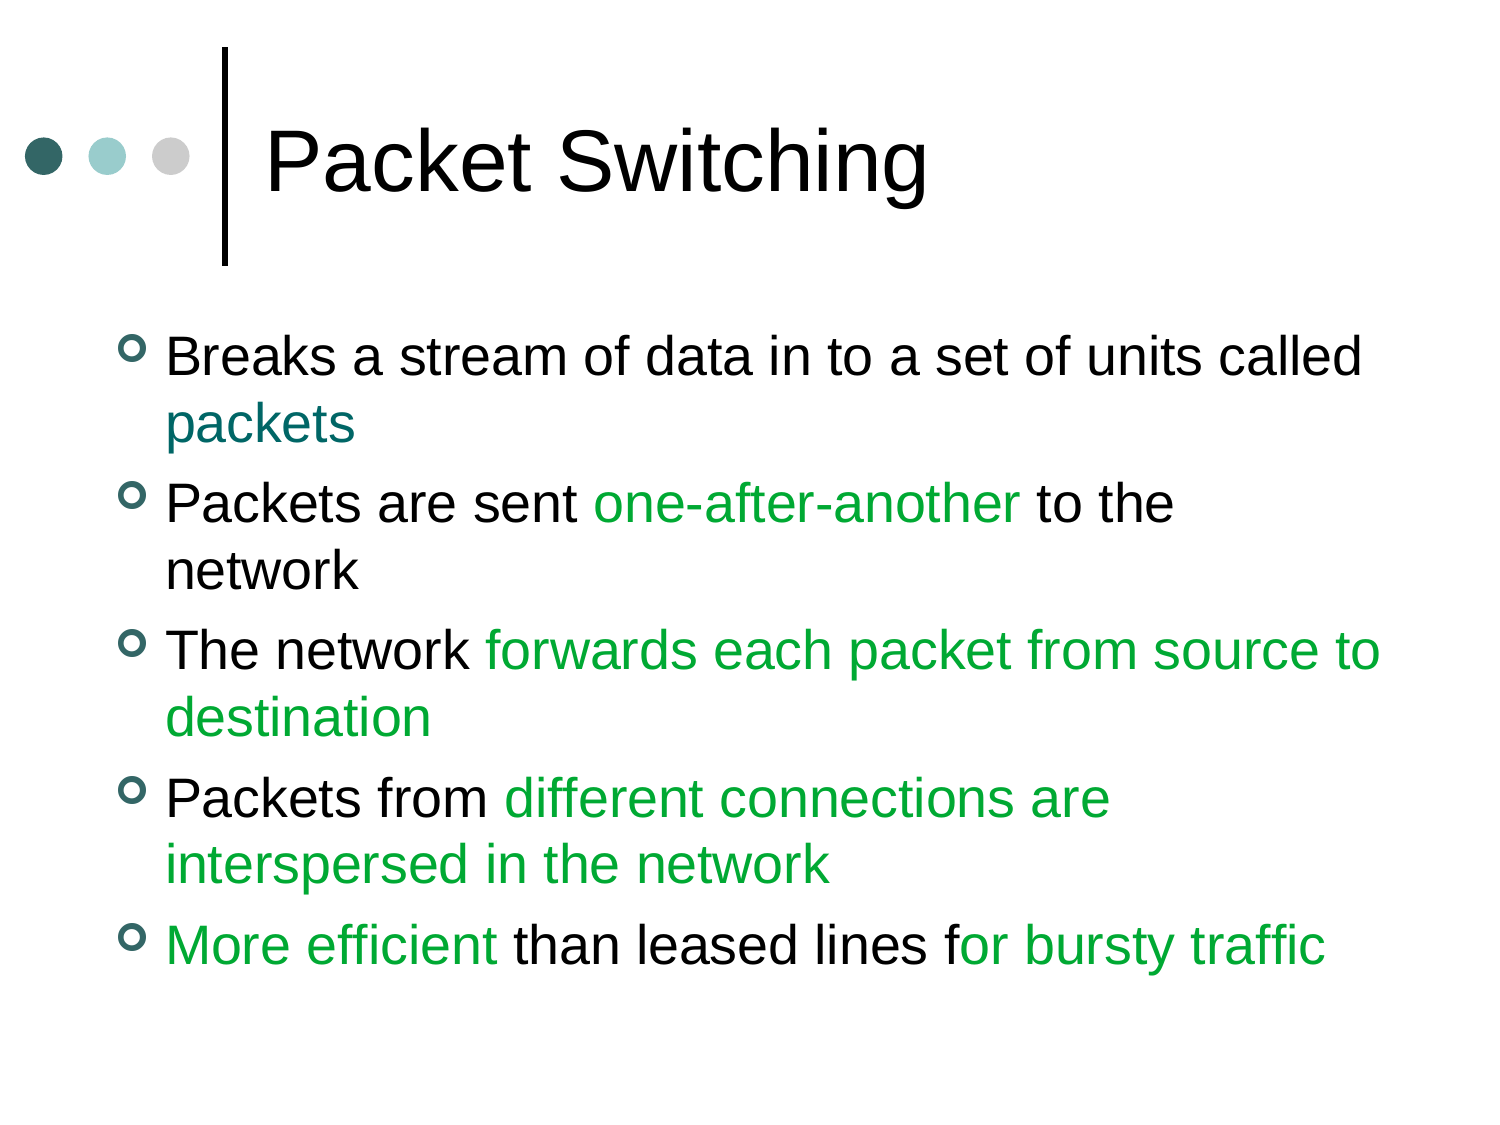

# Packet Switching
Breaks a stream of data in to a set of units called packets
Packets are sent one-after-another to the network
The network forwards each packet from source to destination
Packets from different connections are interspersed in the network
More efficient than leased lines for bursty traffic